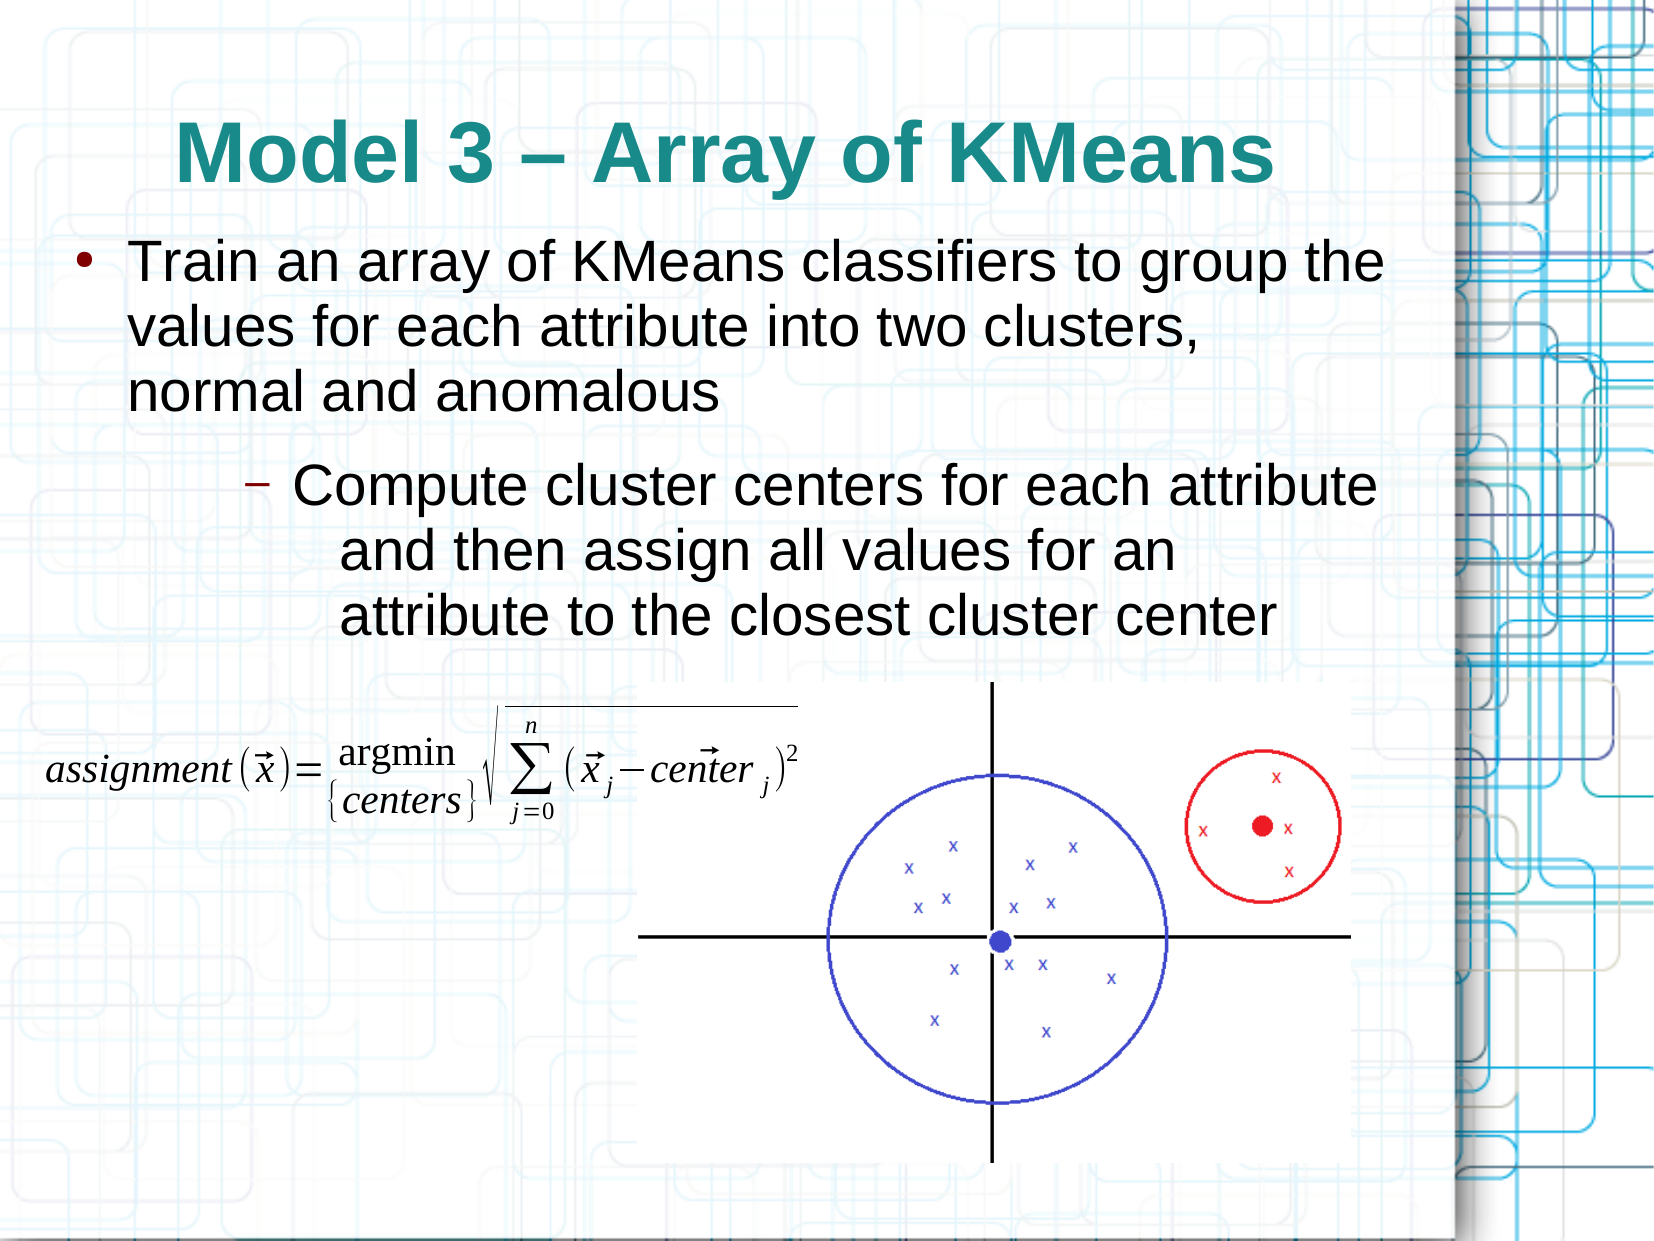

# Model 3 – Array of KMeans
Train an array of KMeans classifiers to group the values for each attribute into two clusters, normal and anomalous
Compute cluster centers for each attribute and then assign all values for an attribute to the closest cluster center